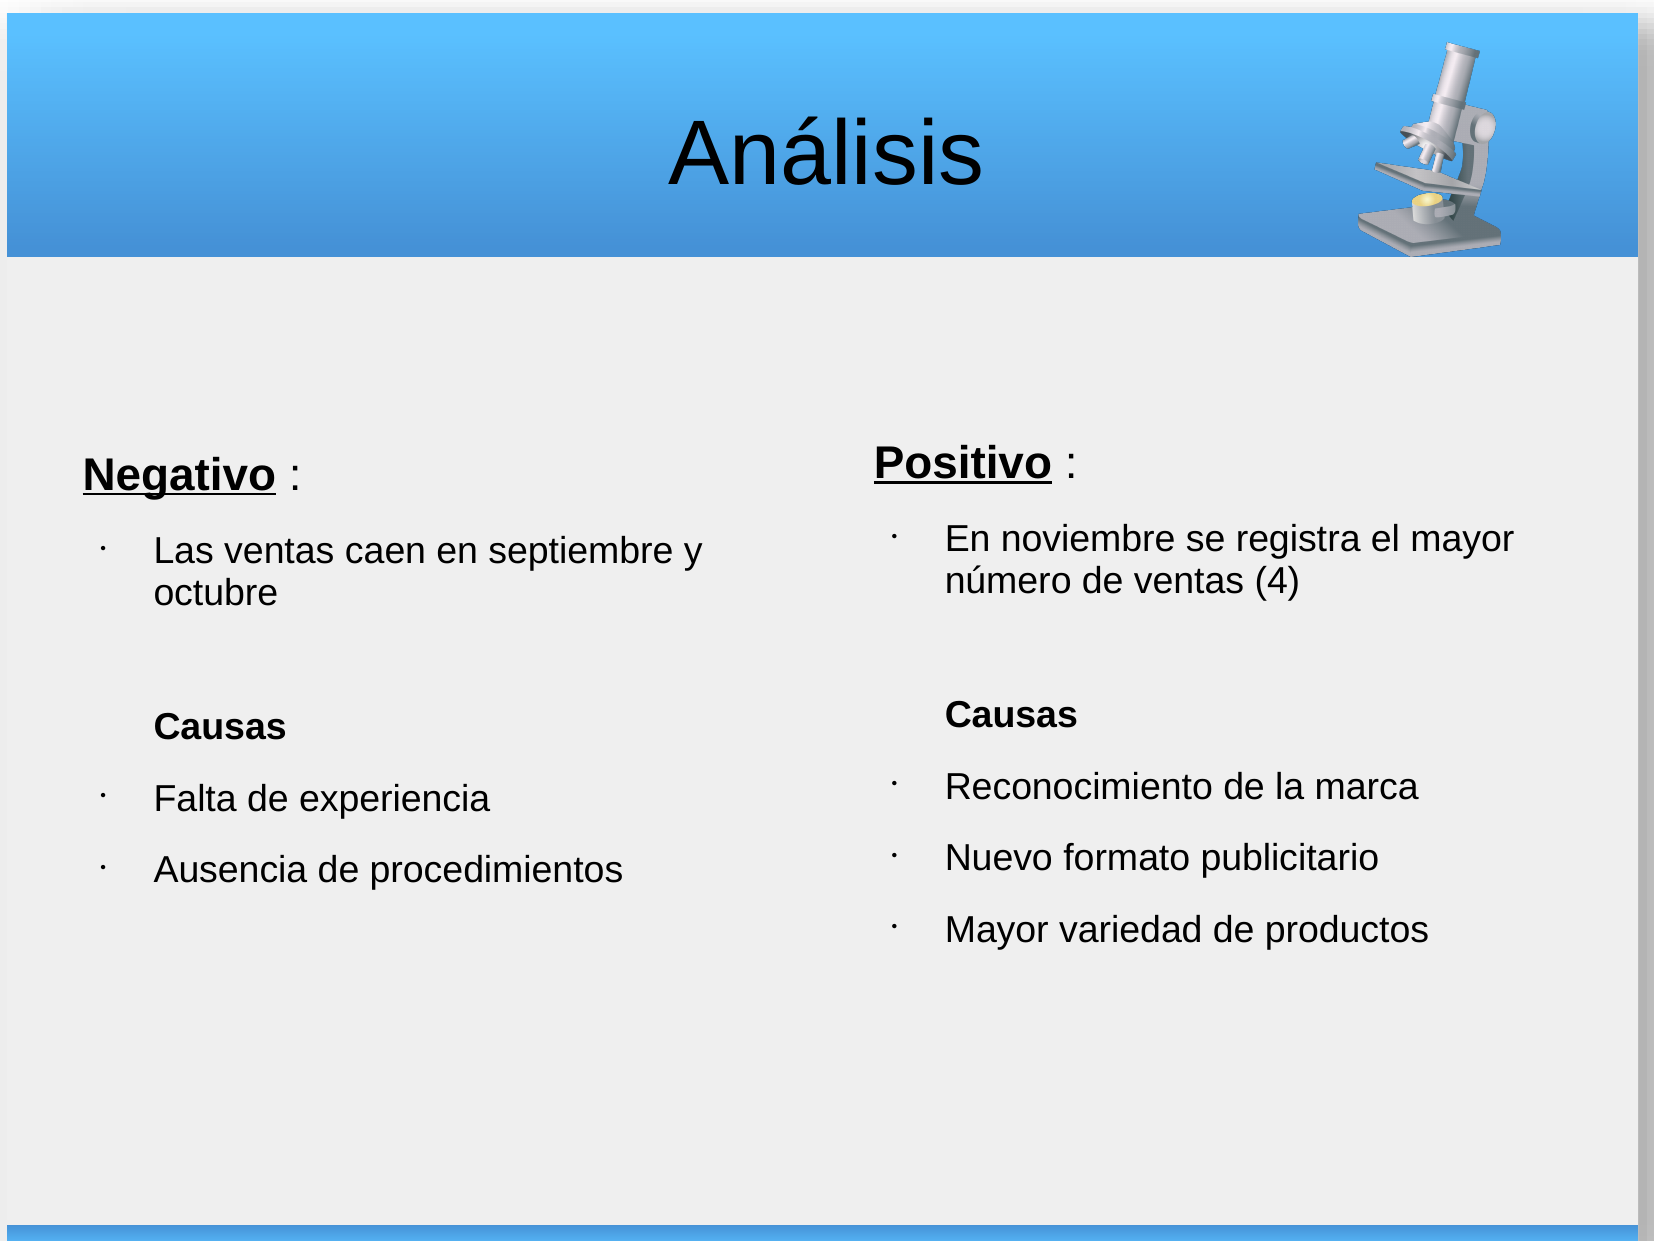

# Análisis
Positivo :
En noviembre se registra el mayor número de ventas (4)
Causas
Reconocimiento de la marca
Nuevo formato publicitario
Mayor variedad de productos
Negativo :
Las ventas caen en septiembre y octubre
Causas
Falta de experiencia
Ausencia de procedimientos